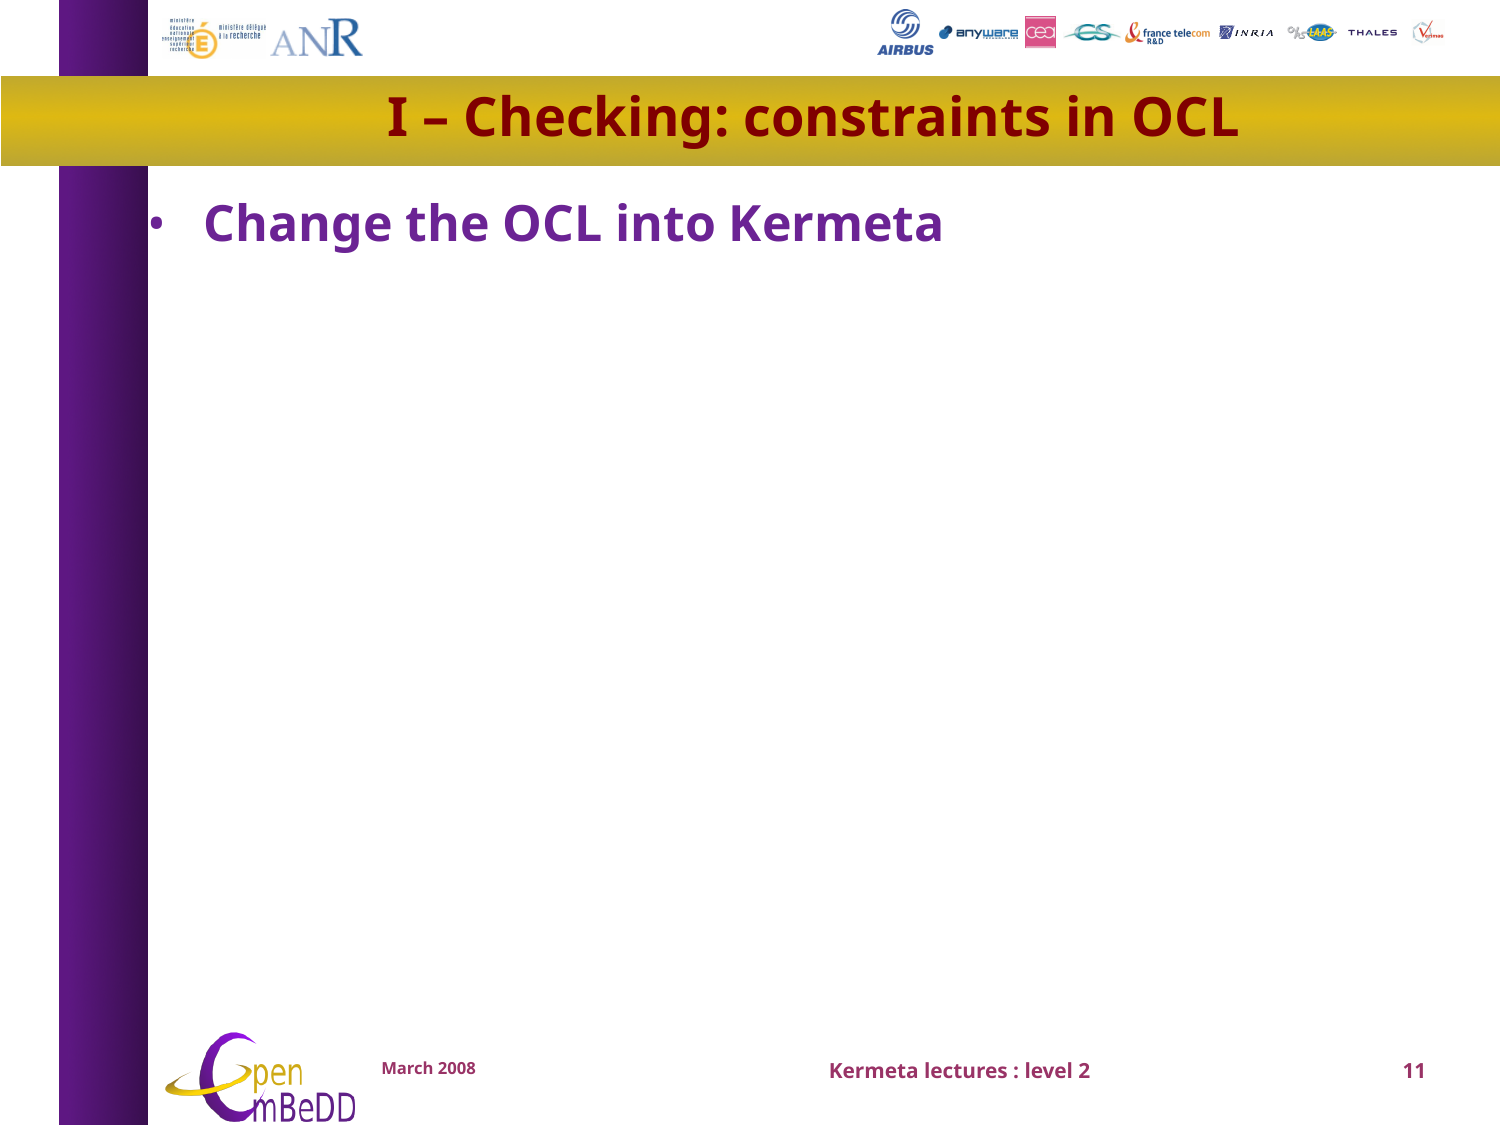

# I – Checking: constraints in OCL
Change the OCL into Kermeta
Kermeta lectures : level 2
March 2008